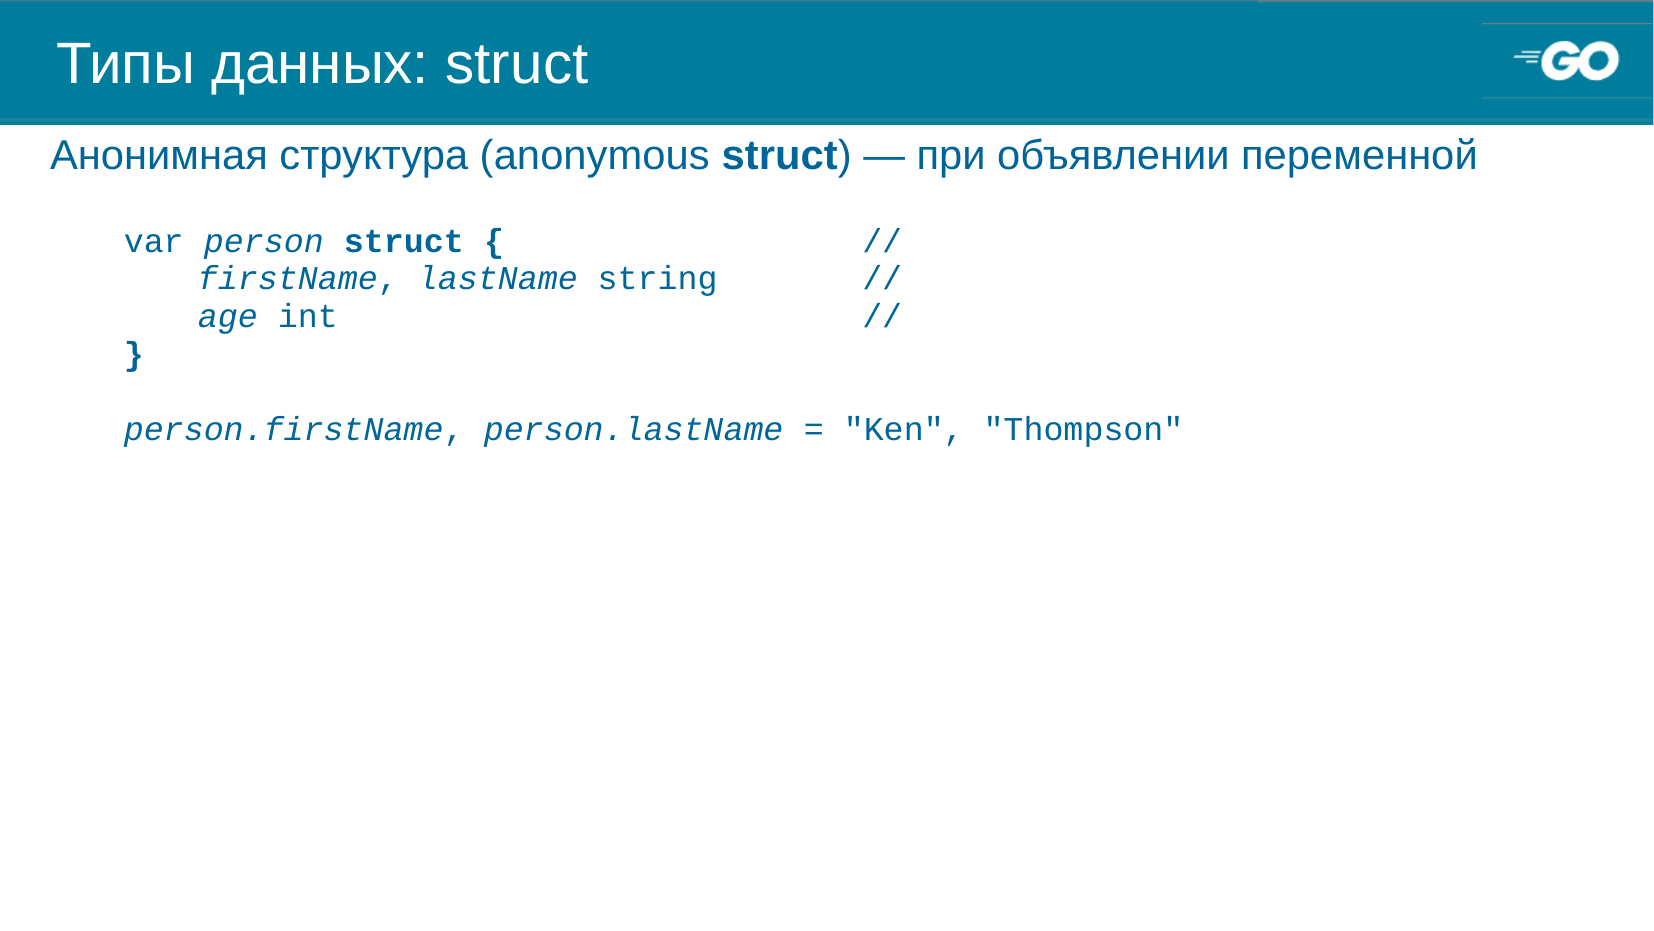

Типы данных: struct
Анонимная структура (anonymous struct) — при объявлении переменной
	var person struct {					//
		firstName, lastName string		//
		age int								//
	}
	person.firstName, person.lastName = "Ken", "Thompson"